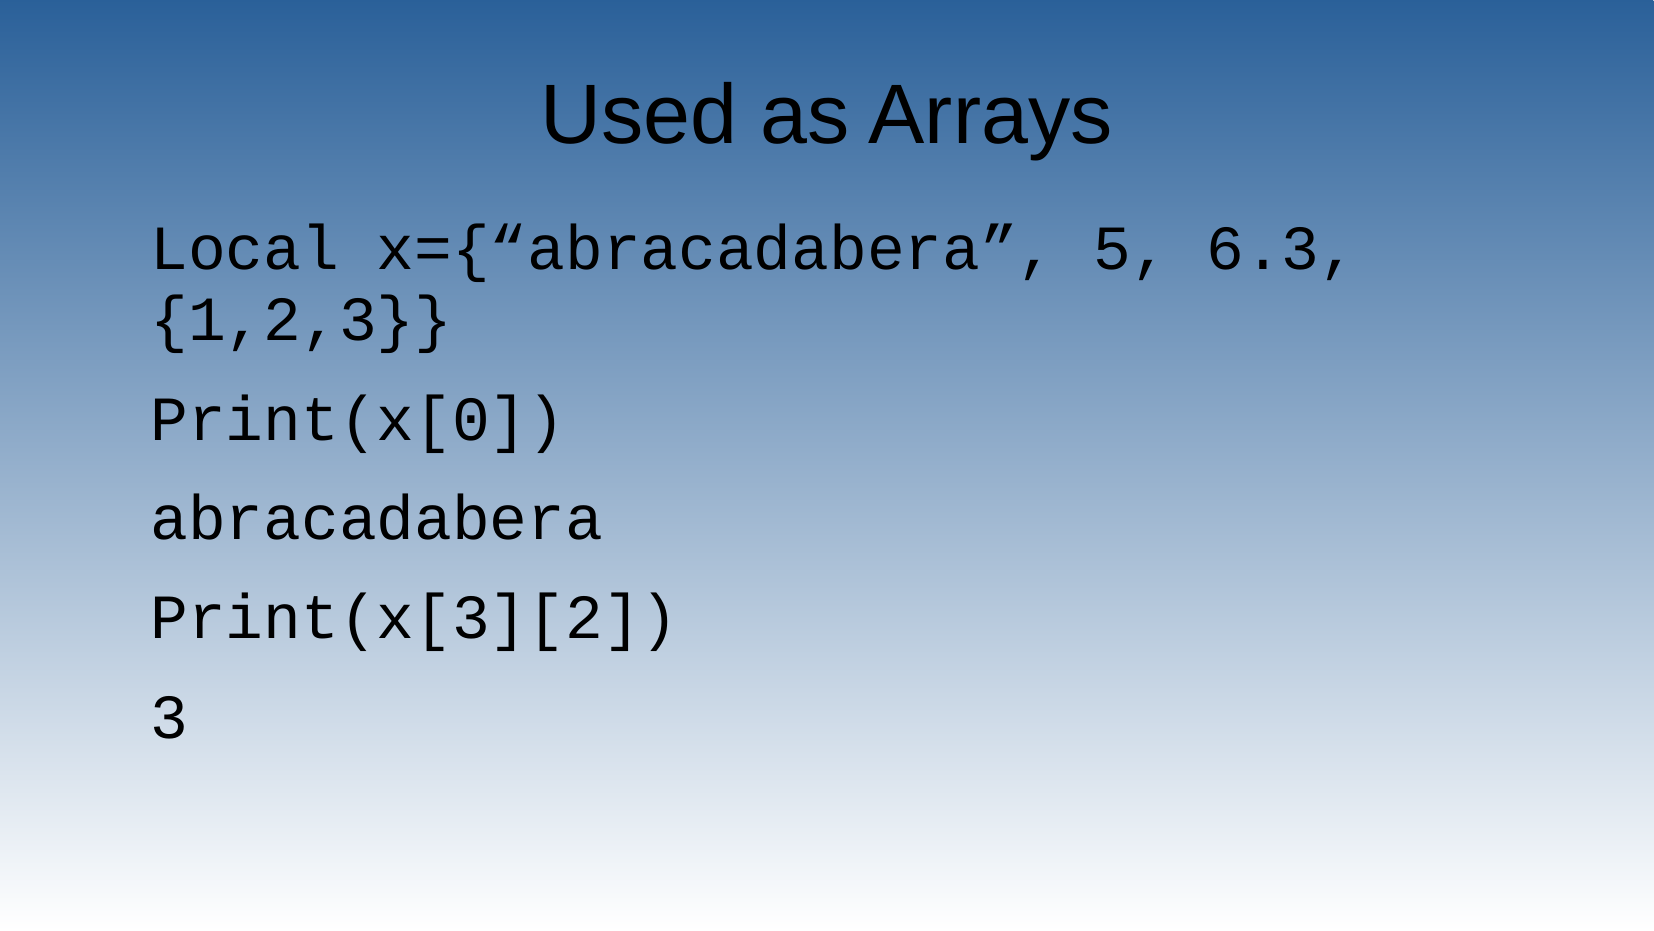

# Used as Arrays
Local x={“abracadabera”, 5, 6.3, {1,2,3}}
Print(x[0])
abracadabera
Print(x[3][2])
3